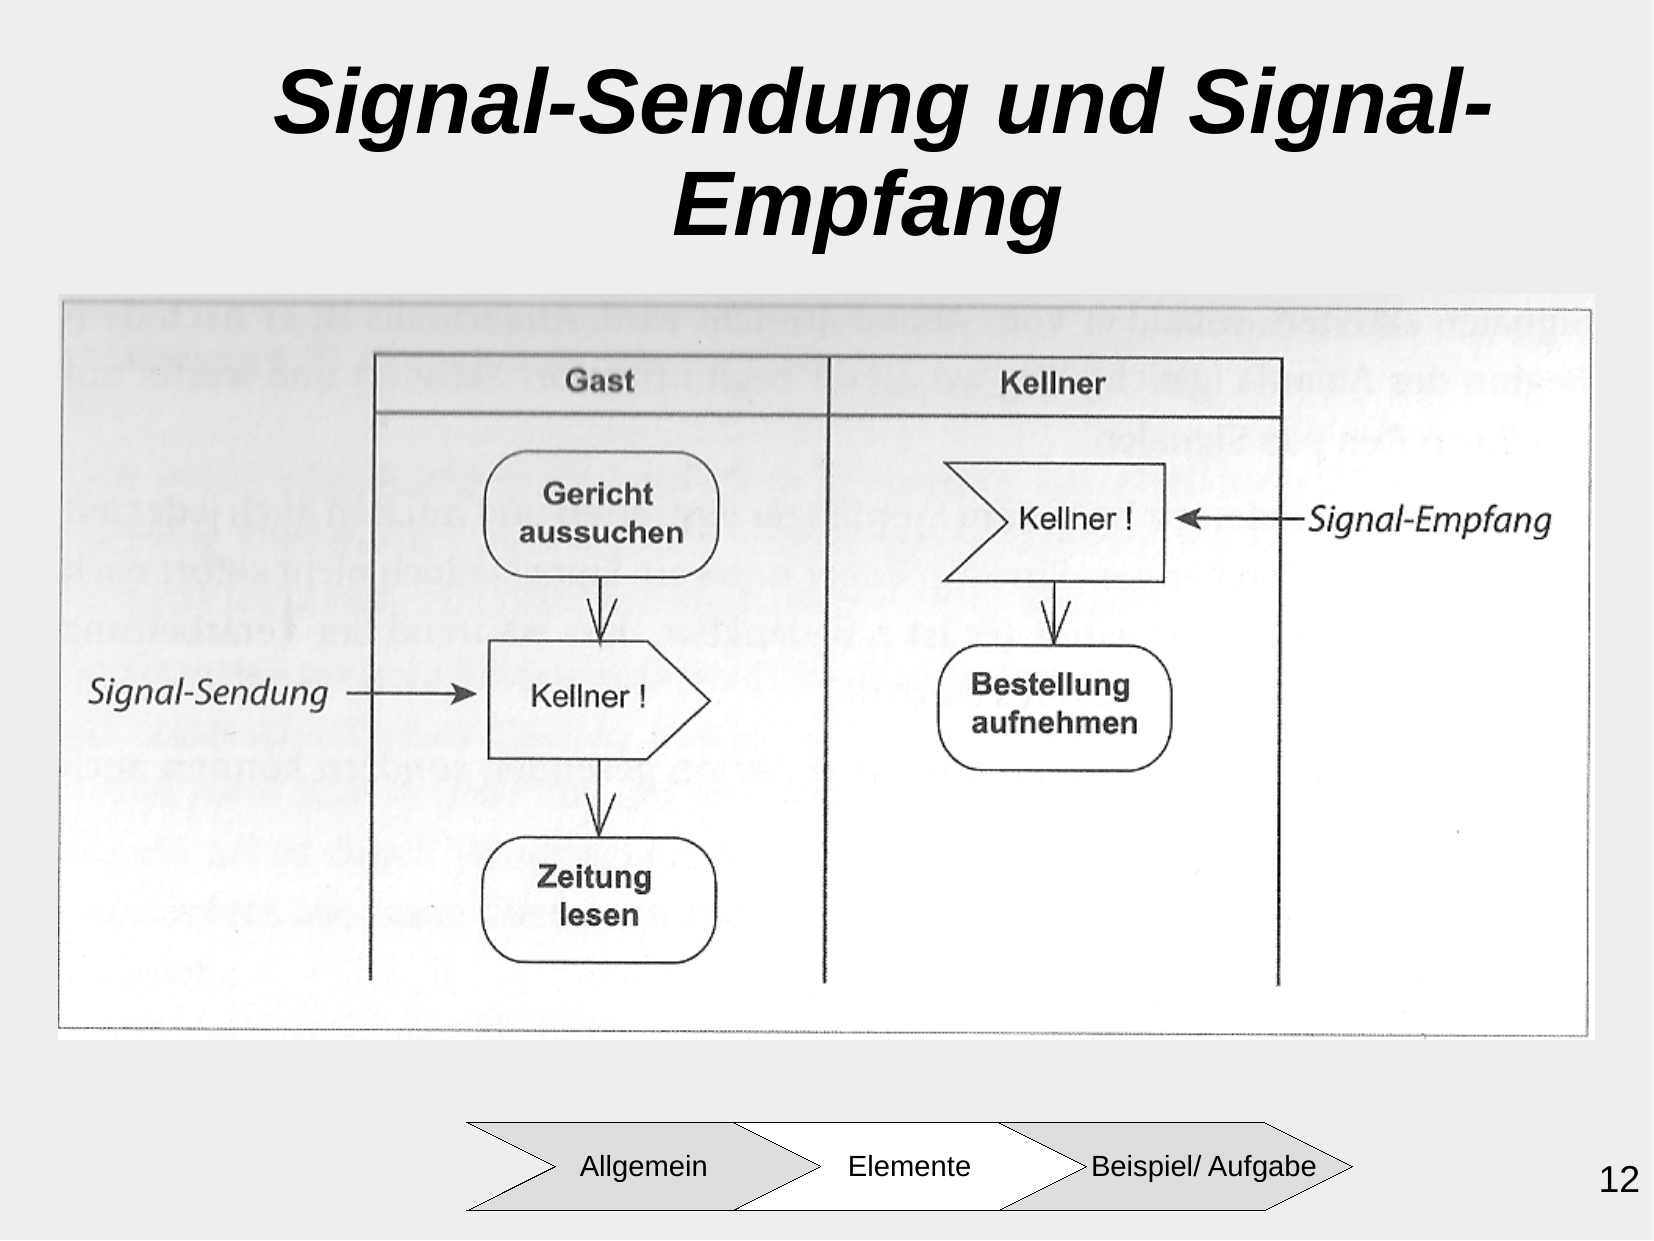

# Signal-Sendung und Signal-Empfang
Allgemein
Allgemein
Elemente
 Beispiel/ Aufgabe
Elemente
 Beispiel/ Aufgabe